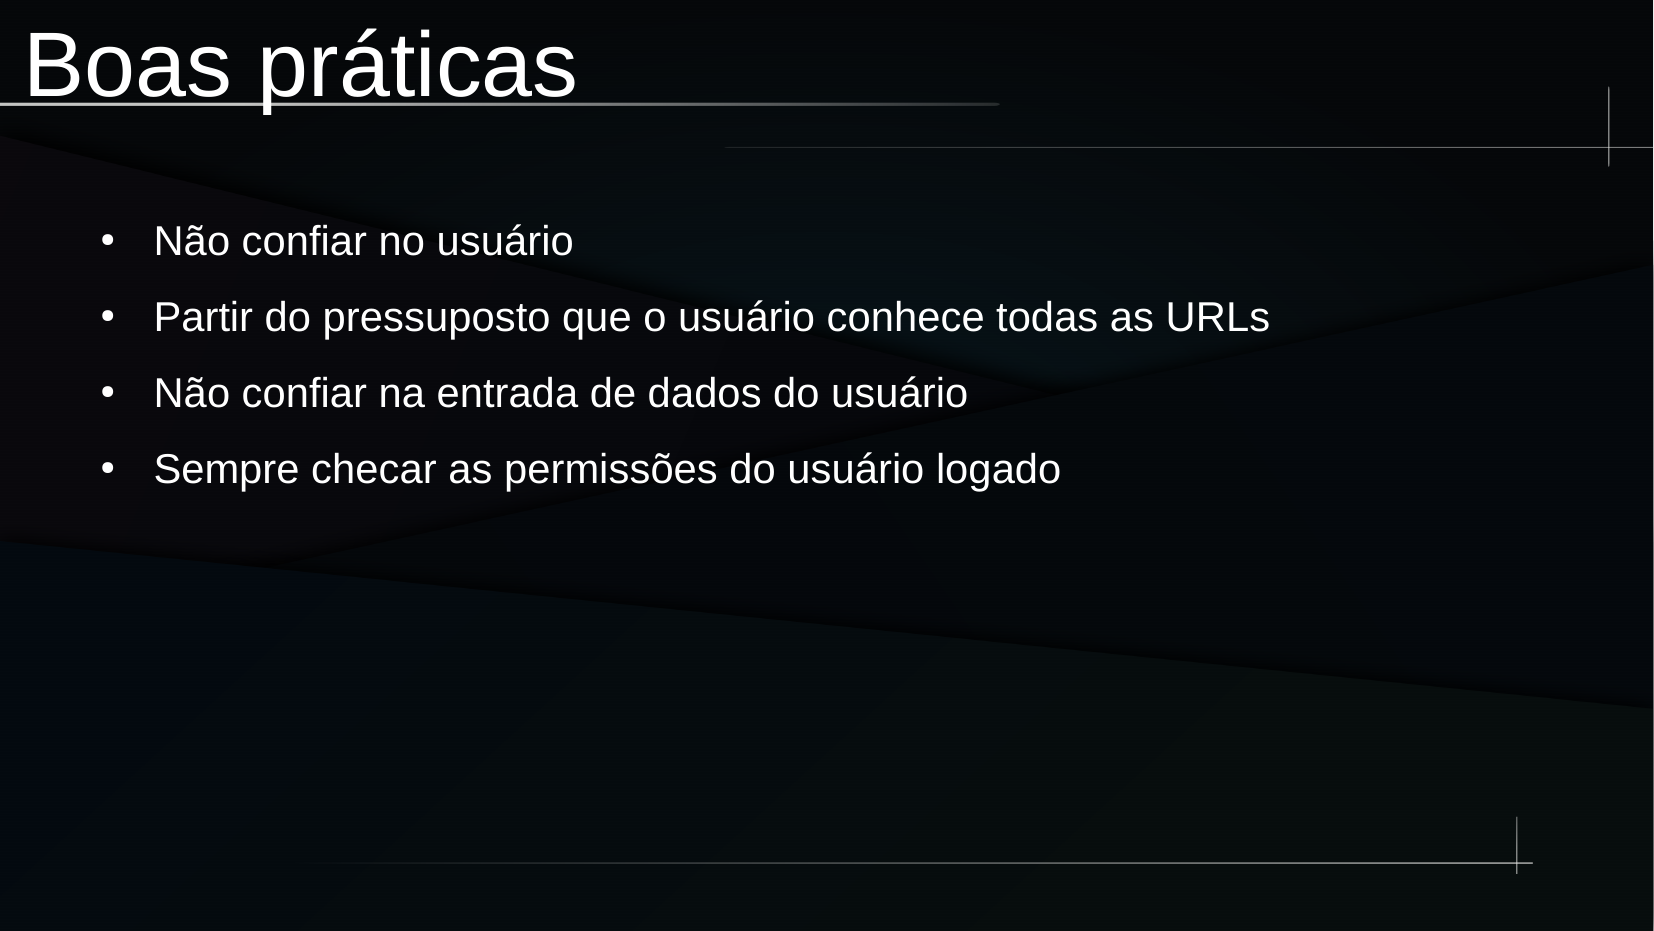

# Boas práticas
Não confiar no usuário
Partir do pressuposto que o usuário conhece todas as URLs
Não confiar na entrada de dados do usuário
Sempre checar as permissões do usuário logado